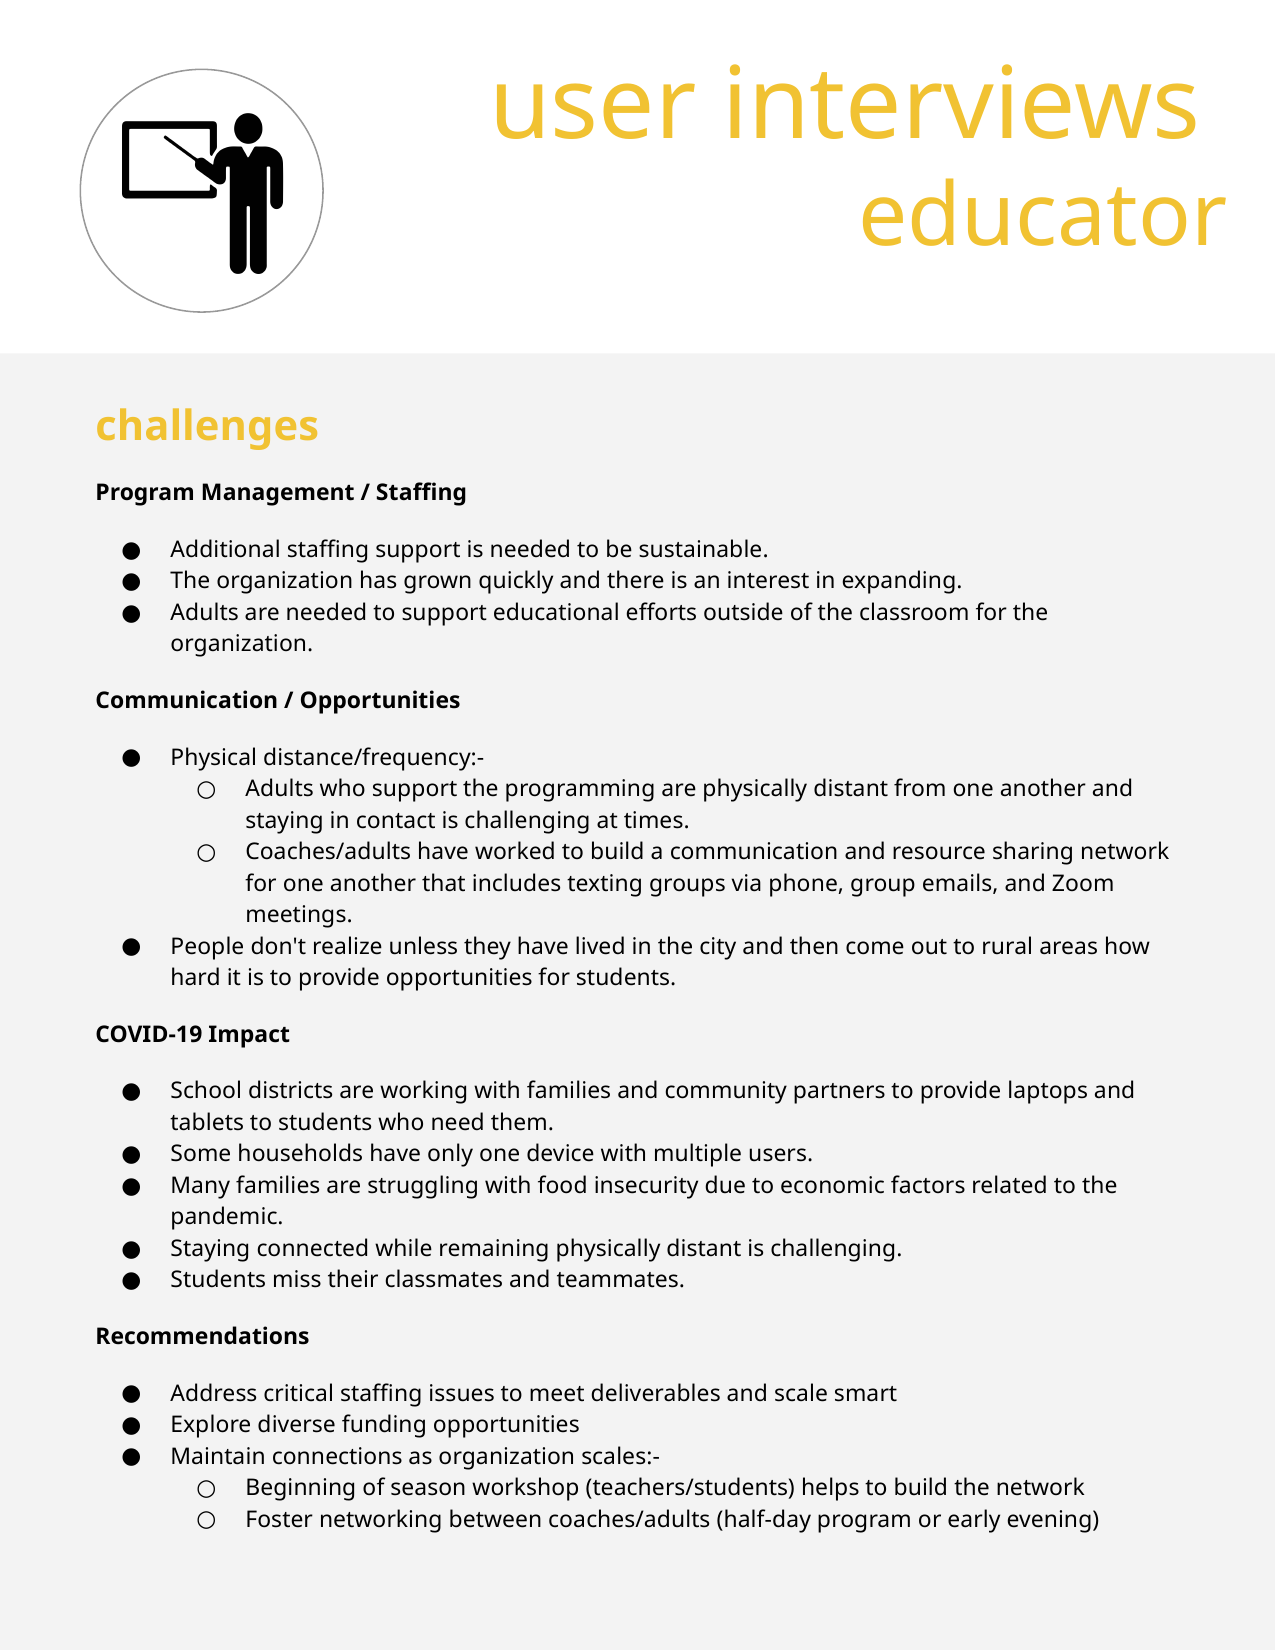

# user interviews
educator
challenges
Program Management / Staffing
Additional staffing support is needed to be sustainable.
The organization has grown quickly and there is an interest in expanding.
Adults are needed to support educational efforts outside of the classroom for the organization.
Communication / Opportunities
Physical distance/frequency:-
Adults who support the programming are physically distant from one another and staying in contact is challenging at times.
Coaches/adults have worked to build a communication and resource sharing network for one another that includes texting groups via phone, group emails, and Zoom meetings.
People don't realize unless they have lived in the city and then come out to rural areas how hard it is to provide opportunities for students.
COVID-19 Impact
School districts are working with families and community partners to provide laptops and tablets to students who need them.
Some households have only one device with multiple users.
Many families are struggling with food insecurity due to economic factors related to the pandemic.
Staying connected while remaining physically distant is challenging.
Students miss their classmates and teammates.
Recommendations
Address critical staffing issues to meet deliverables and scale smart
Explore diverse funding opportunities
Maintain connections as organization scales:-
Beginning of season workshop (teachers/students) helps to build the network
Foster networking between coaches/adults (half-day program or early evening)